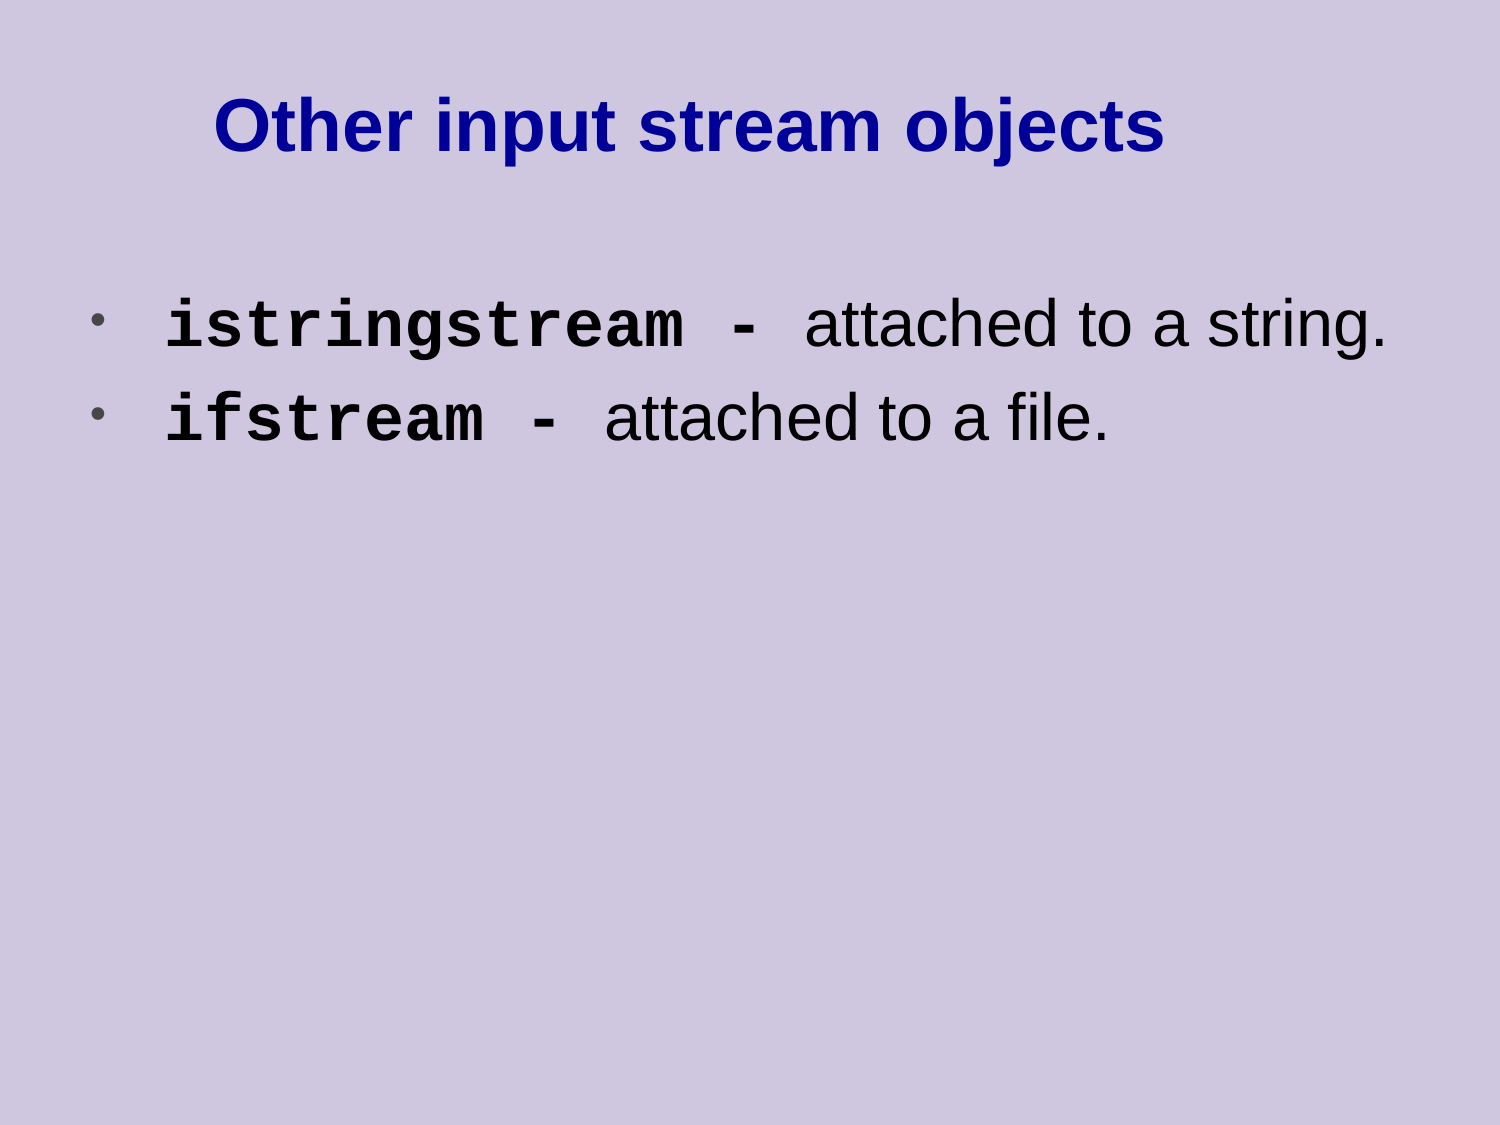

Other input stream objects
istringstream - attached to a string.
ifstream - attached to a file.